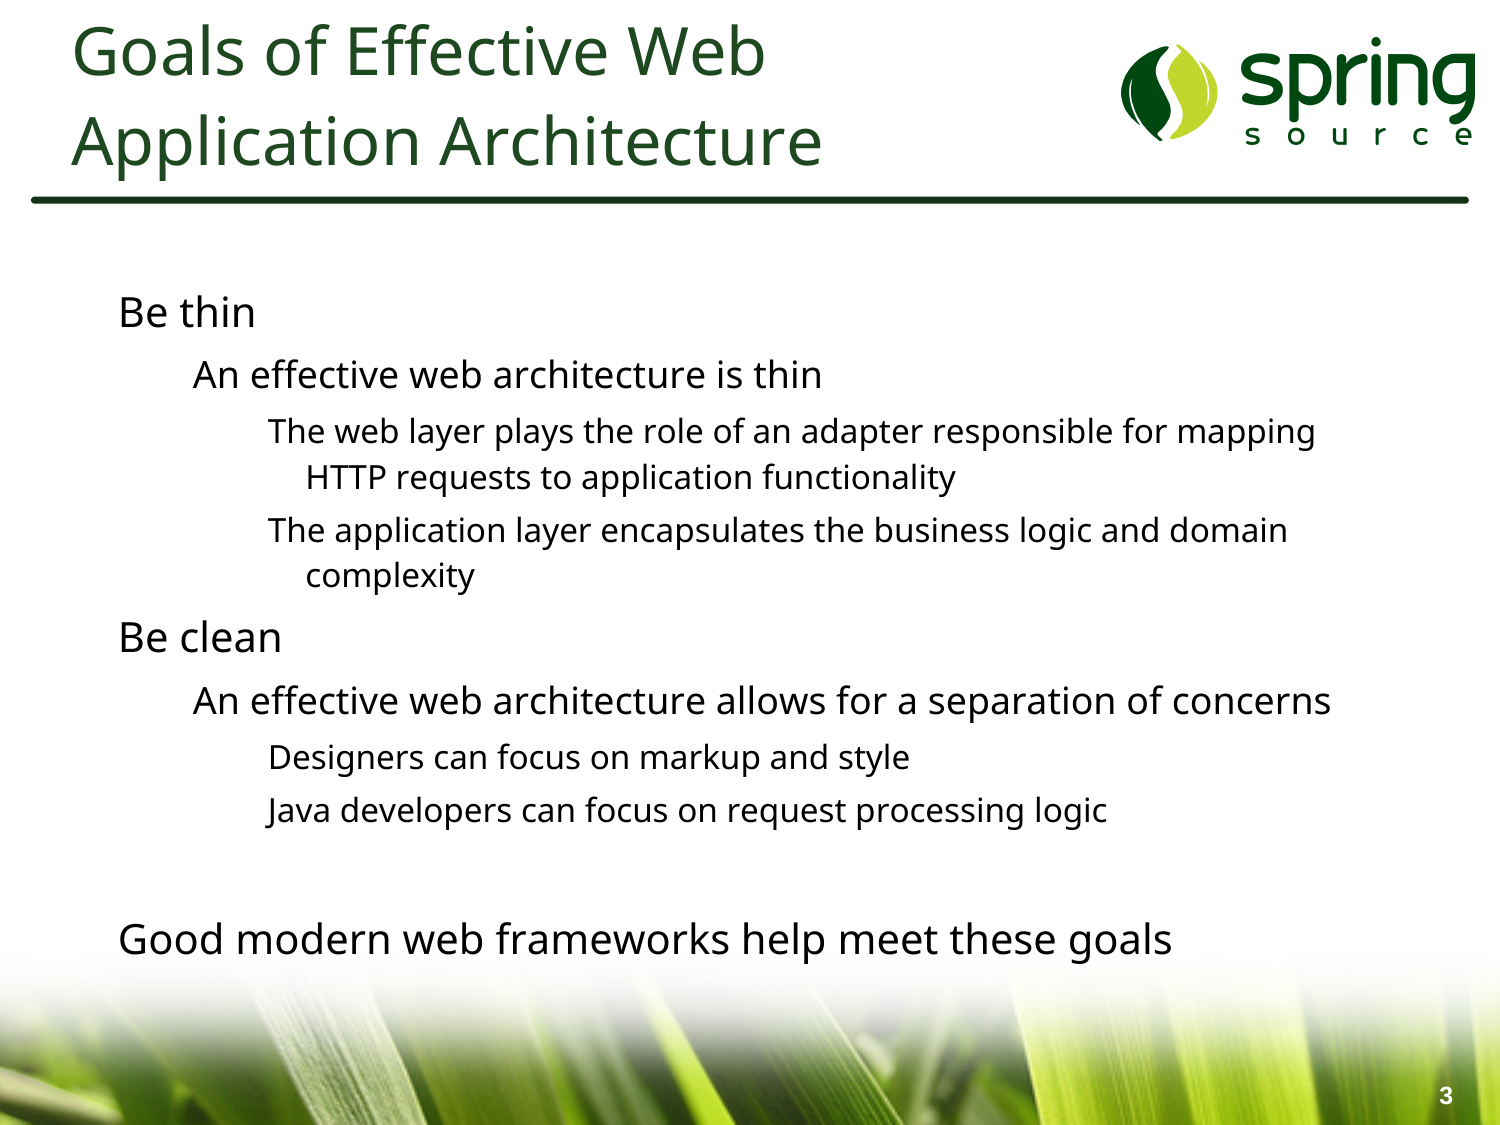

# Goals of Effective Web Application Architecture
Be thin
An effective web architecture is thin
The web layer plays the role of an adapter responsible for mapping HTTP requests to application functionality
The application layer encapsulates the business logic and domain complexity
Be clean
An effective web architecture allows for a separation of concerns
Designers can focus on markup and style
Java developers can focus on request processing logic
Good modern web frameworks help meet these goals